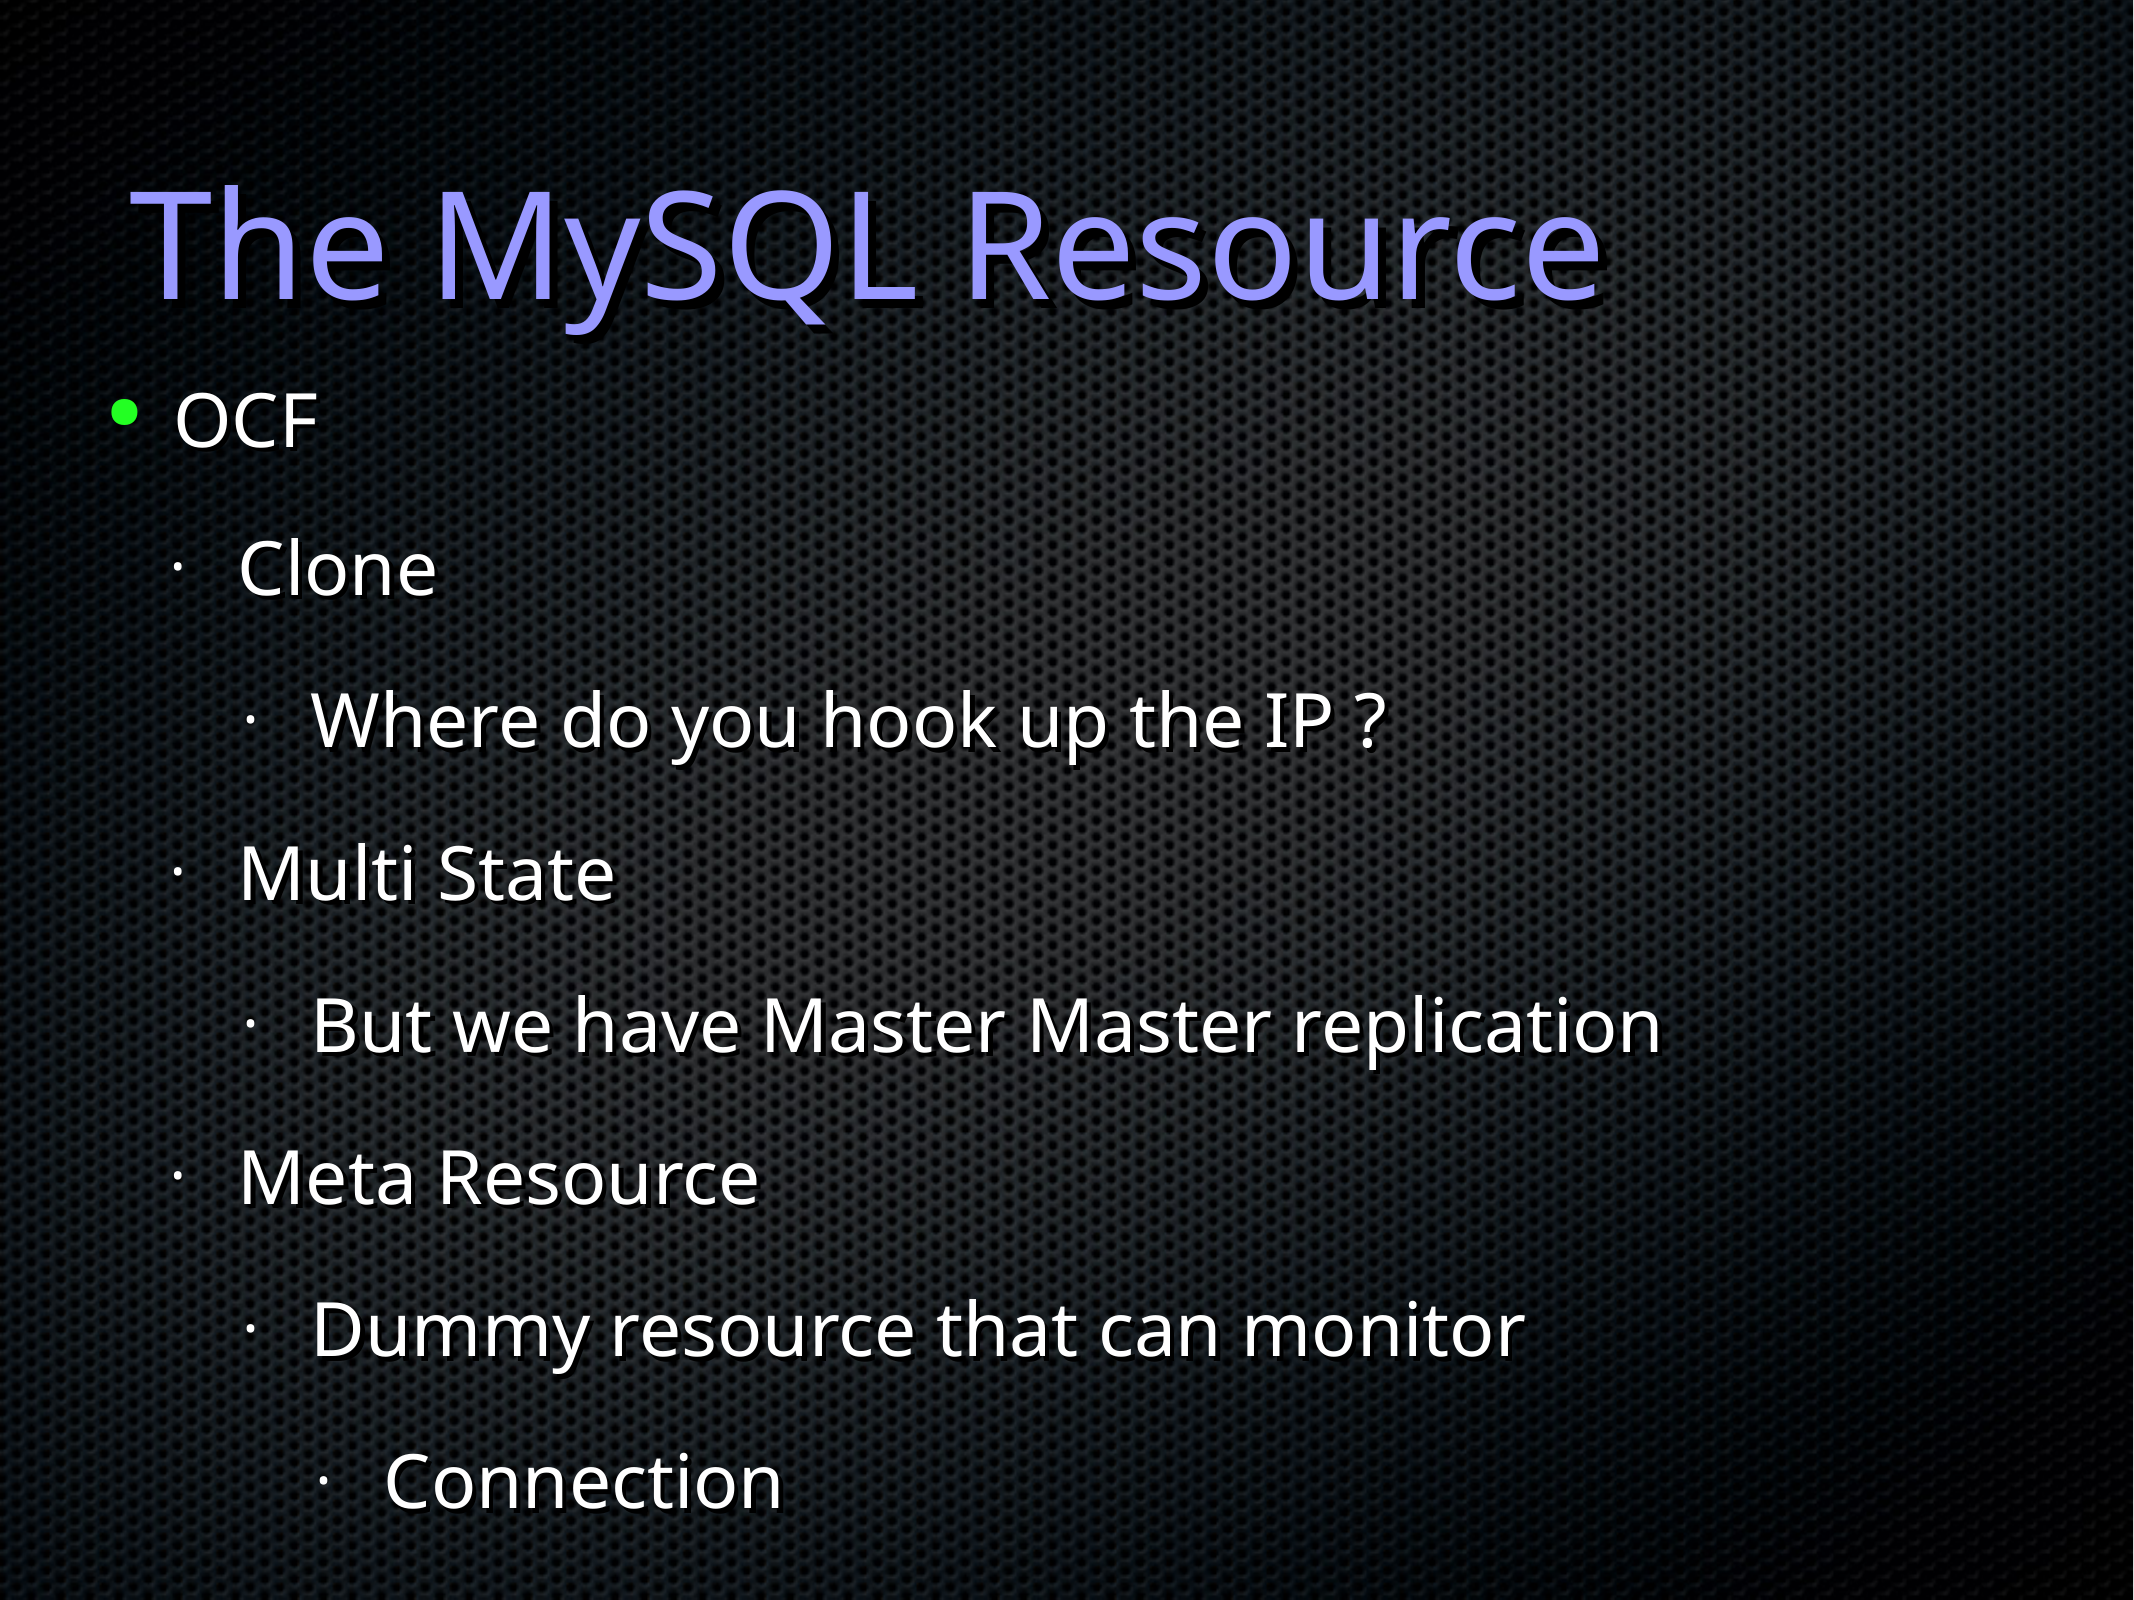

# The MySQL Resource
OCF
Clone
Where do you hook up the IP ?
Multi State
But we have Master Master replication
Meta Resource
Dummy resource that can monitor
Connection
Replication state
....